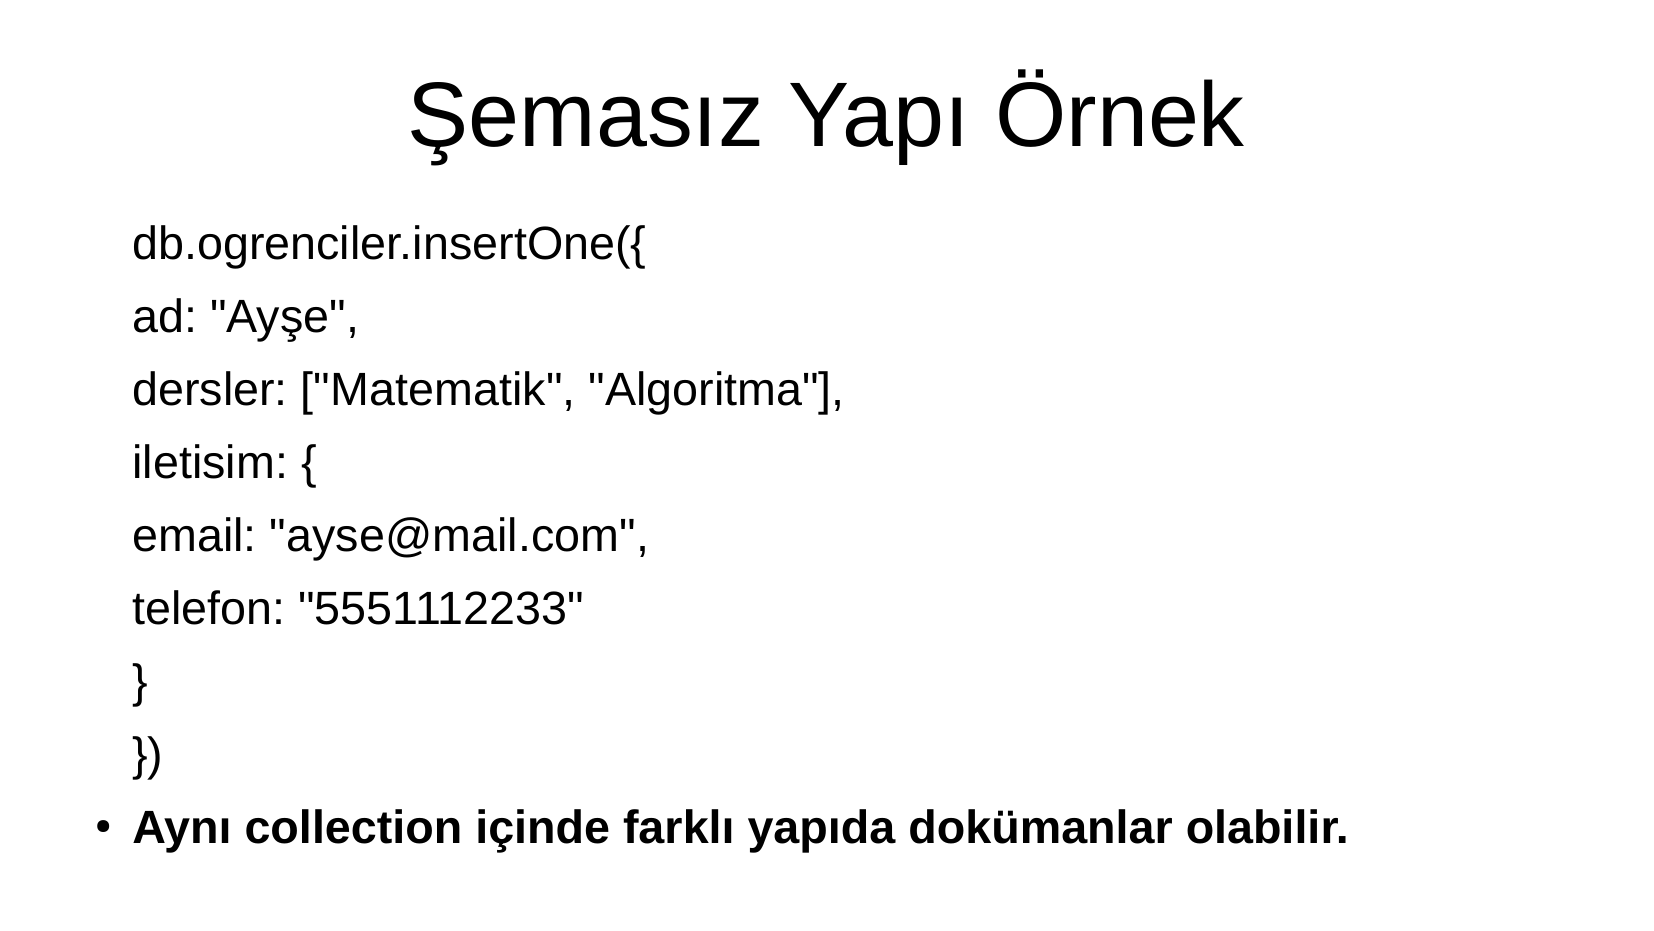

# Şemasız Yapı Örnek
db.ogrenciler.insertOne({
ad: "Ayşe",
dersler: ["Matematik", "Algoritma"],
iletisim: {
email: "ayse@mail.com",
telefon: "5551112233"
}
})
Aynı collection içinde farklı yapıda dokümanlar olabilir.